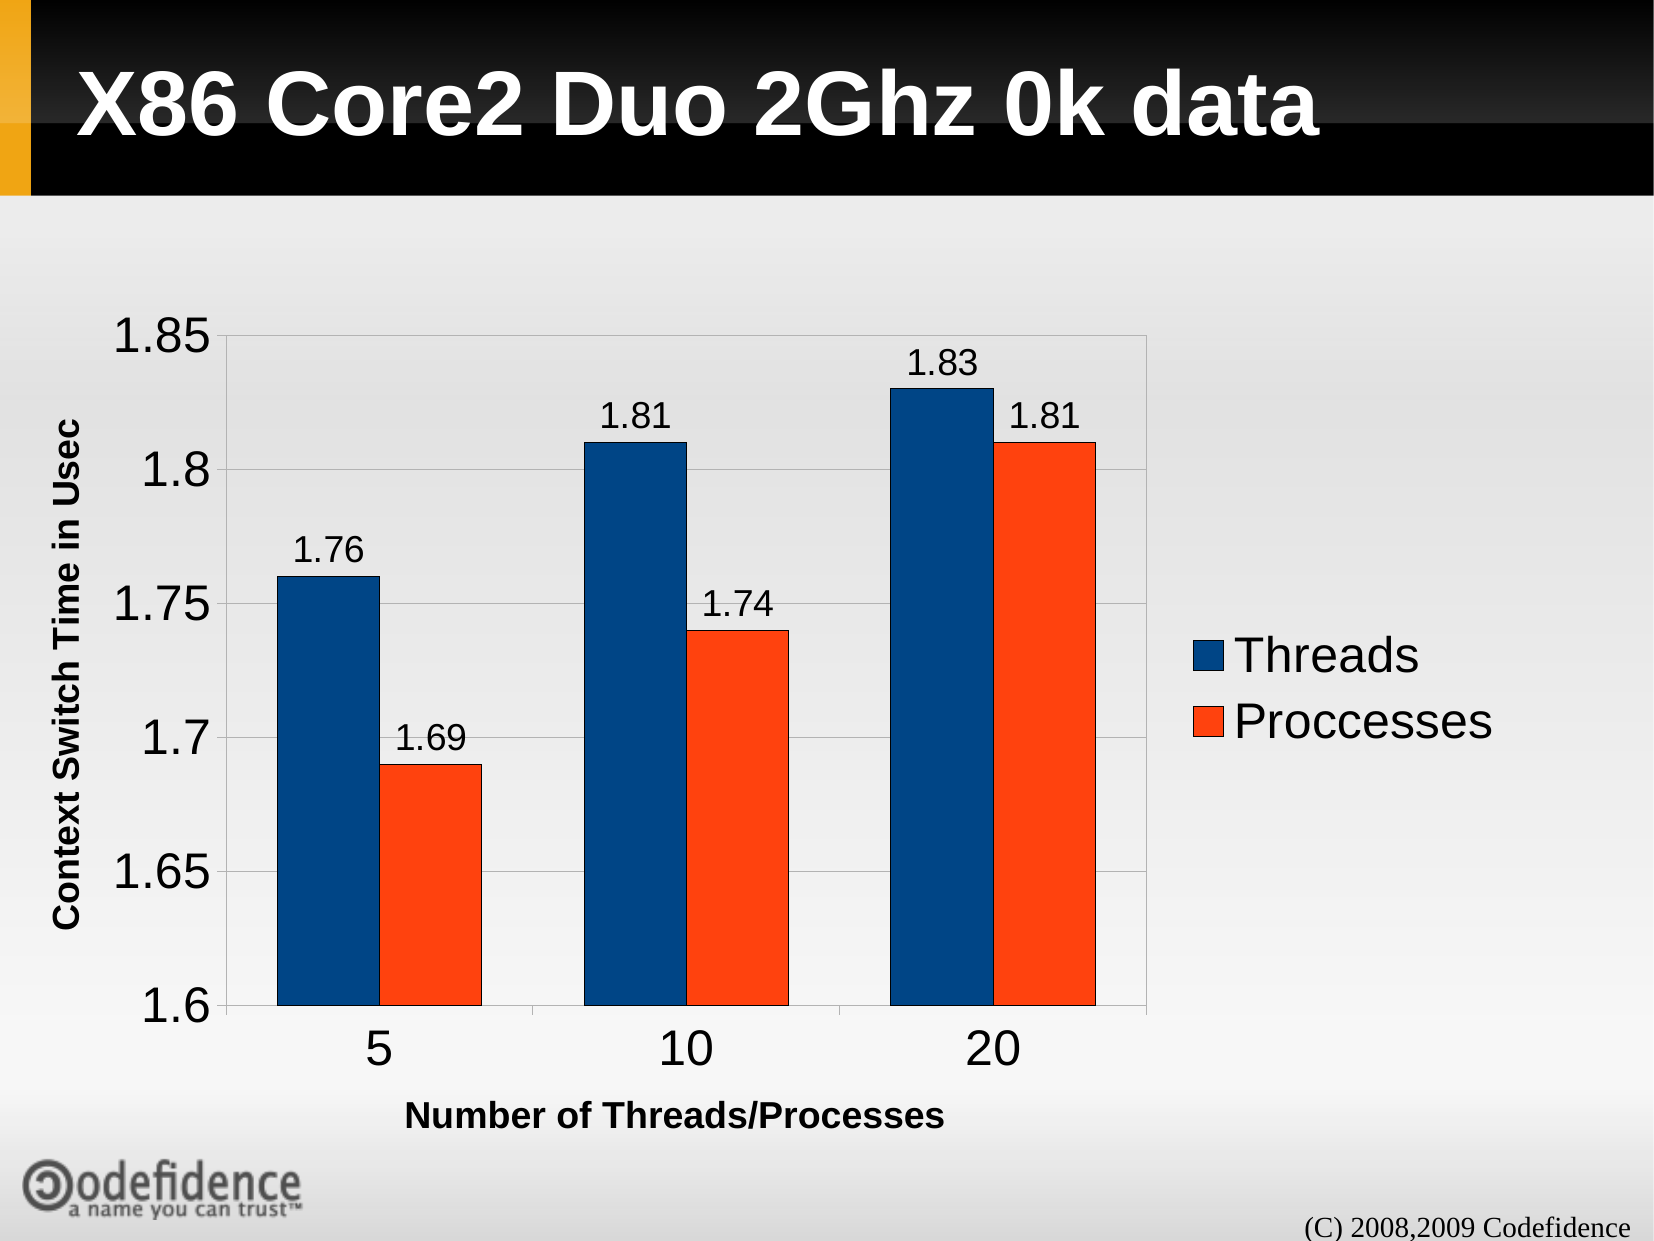

# X86 Core2 Duo 2Ghz 0k data
### Chart
| Category | Threads | Proccesses |
|---|---|---|
| 5 | 1.76 | 1.69 |
| 10 | 1.81 | 1.74 |
| 20 | 1.83 | 1.81 |Context Switch Time in Usec
Number of Threads/Processes